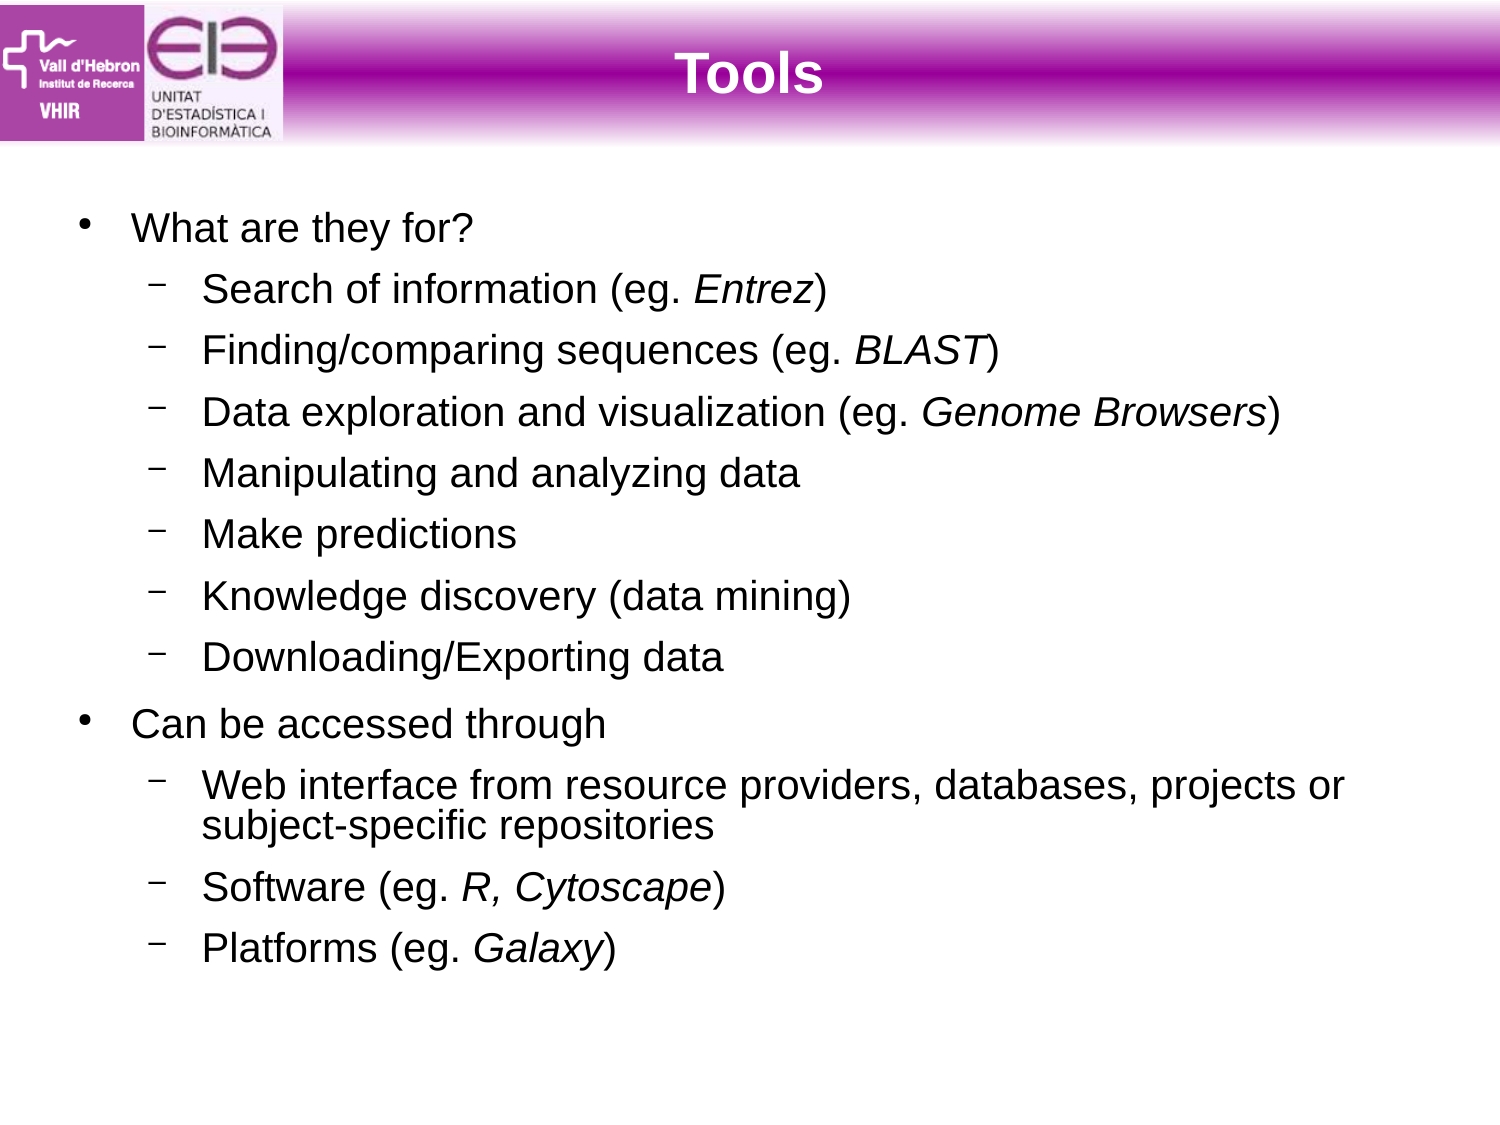

Tools
# What are they for?
Search of information (eg. Entrez)
Finding/comparing sequences (eg. BLAST)
Data exploration and visualization (eg. Genome Browsers)
Manipulating and analyzing data
Make predictions
Knowledge discovery (data mining)
Downloading/Exporting data
Can be accessed through
Web interface from resource providers, databases, projects or subject-specific repositories
Software (eg. R, Cytoscape)
Platforms (eg. Galaxy)